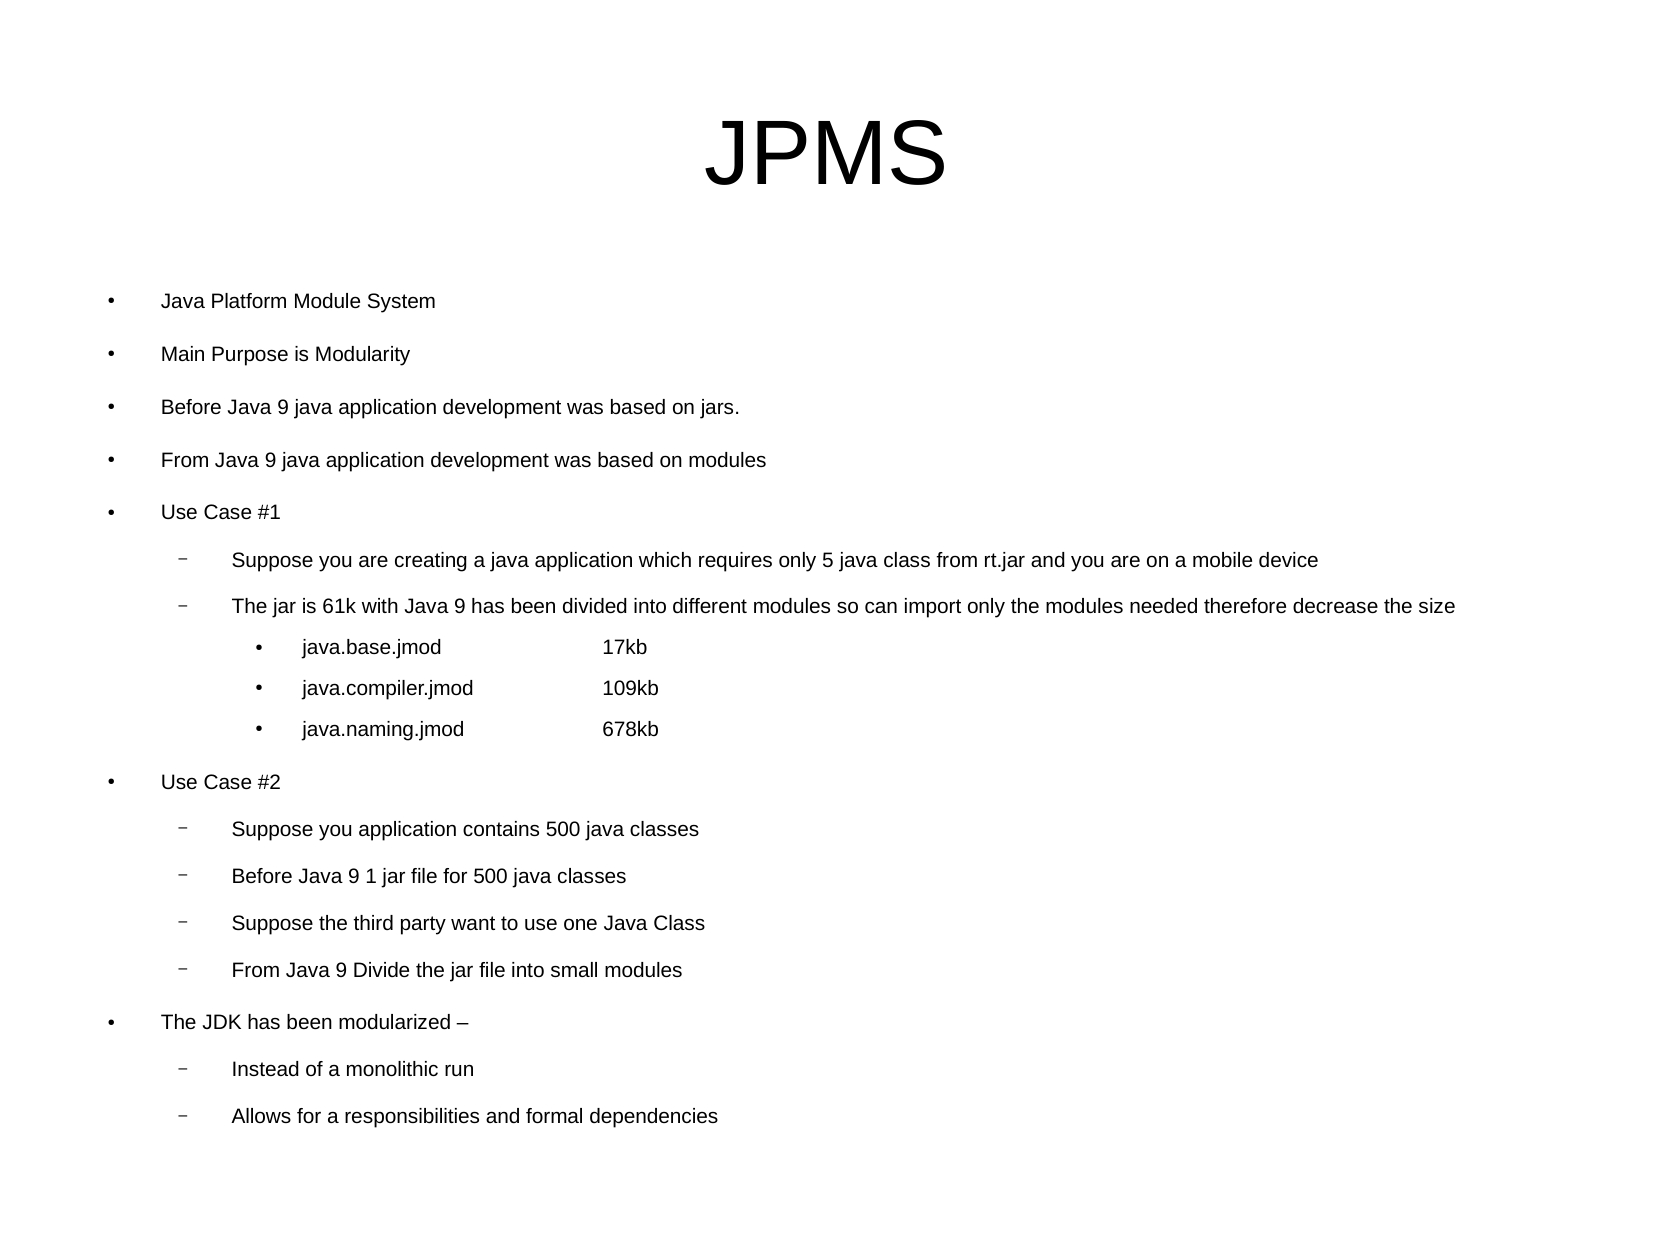

# JPMS
Java Platform Module System
Main Purpose is Modularity
Before Java 9 java application development was based on jars.
From Java 9 java application development was based on modules
Use Case #1
Suppose you are creating a java application which requires only 5 java class from rt.jar and you are on a mobile device
The jar is 61k with Java 9 has been divided into different modules so can import only the modules needed therefore decrease the size
java.base.jmod			17kb
java.compiler.jmod		109kb
java.naming.jmod		678kb
Use Case #2
Suppose you application contains 500 java classes
Before Java 9 1 jar file for 500 java classes
Suppose the third party want to use one Java Class
From Java 9 Divide the jar file into small modules
The JDK has been modularized –
Instead of a monolithic run
Allows for a responsibilities and formal dependencies